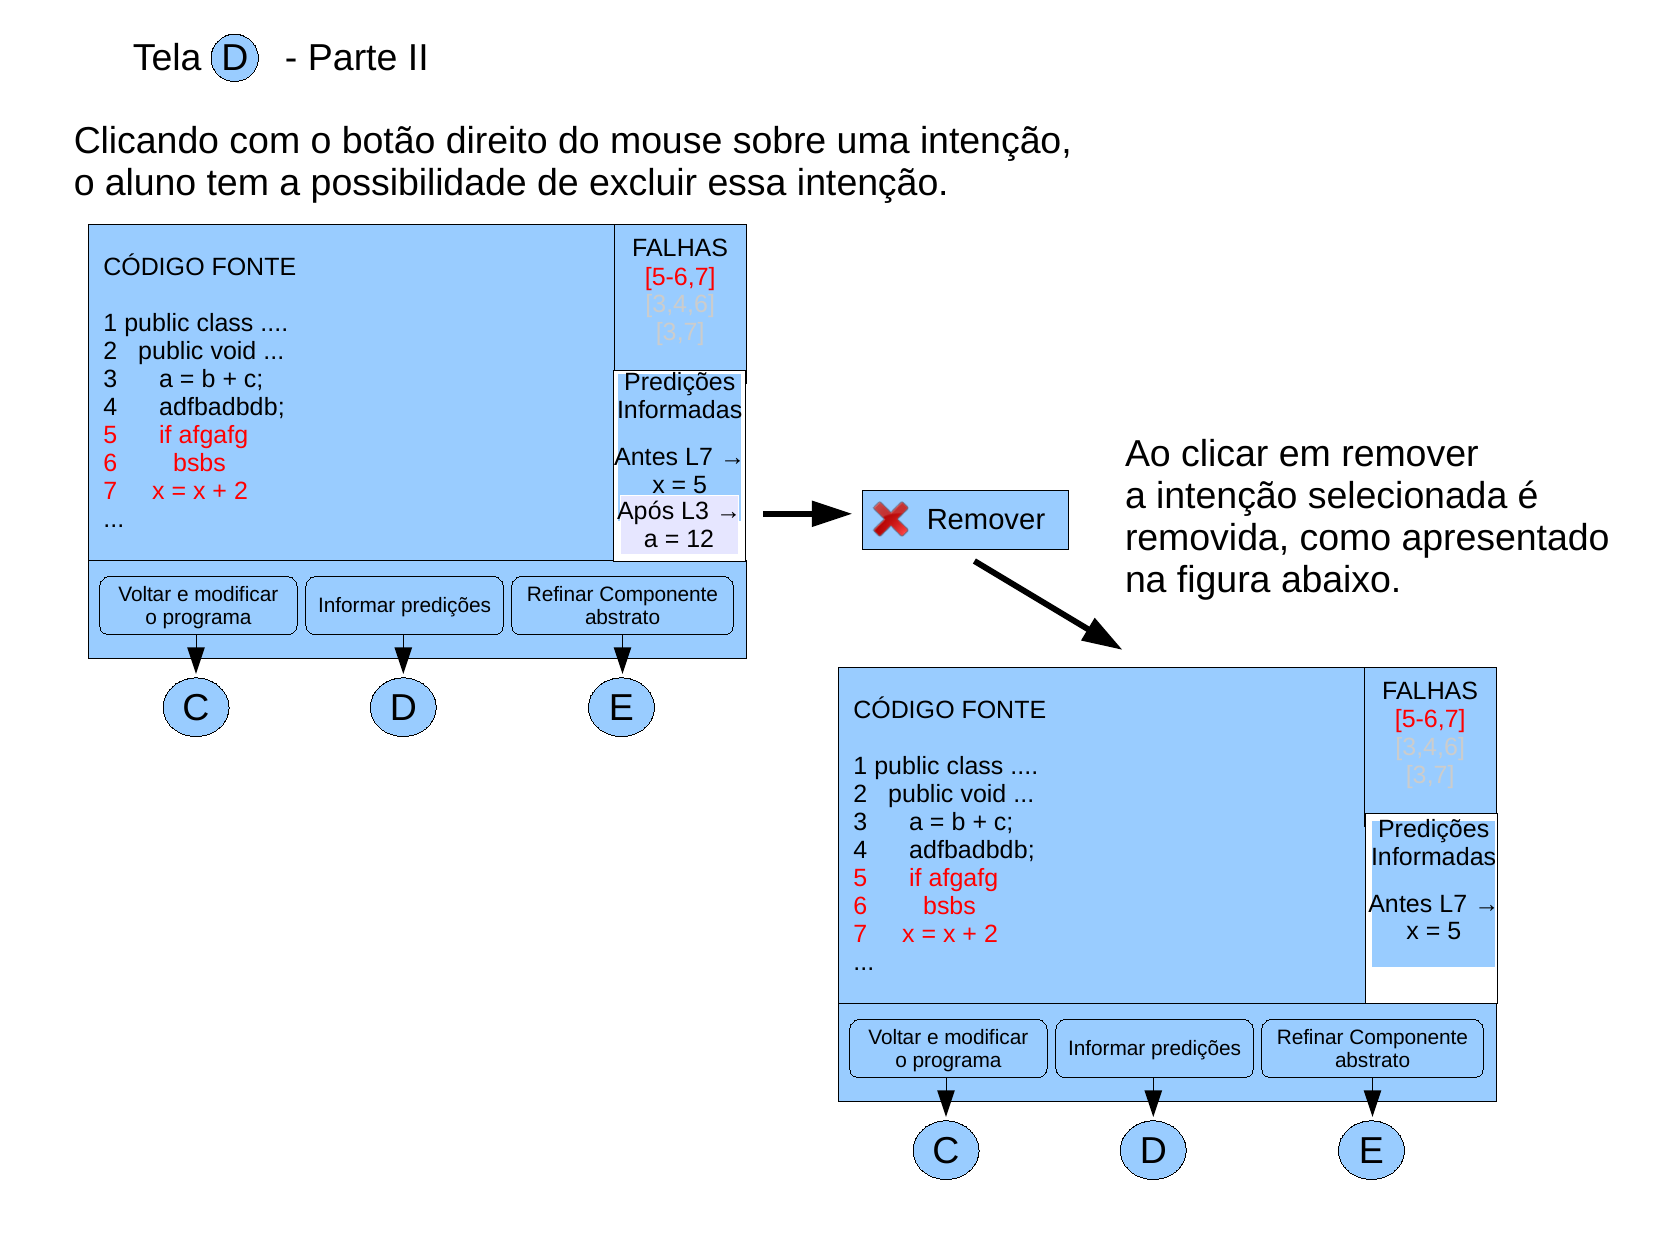

Tela - Parte II
D
Clicando com o botão direito do mouse sobre uma intenção, o aluno tem a possibilidade de excluir essa intenção.
CÓDIGO FONTE
1 public class ....
2 public void ...
3 a = b + c;
4 adfbadbdb;
5 if afgafg
6 bsbs
7 x = x + 2
...
FALHAS
[5-6,7]
[3,4,6]
[3,7]
Predições
Informadas
Antes L7 →
x = 5
Ao clicar em remover
a intenção selecionada é
removida, como apresentado
na figura abaixo.
 Remover
Após L3 →
a = 12
Voltar e modificar
o programa
Informar predições
Refinar Componente
abstrato
CÓDIGO FONTE
1 public class ....
2 public void ...
3 a = b + c;
4 adfbadbdb;
5 if afgafg
6 bsbs
7 x = x + 2
...
FALHAS
[5-6,7]
[3,4,6]
[3,7]
C
D
E
Predições
Informadas
Antes L7 →
x = 5
Voltar e modificar
o programa
Informar predições
Refinar Componente
abstrato
C
D
E